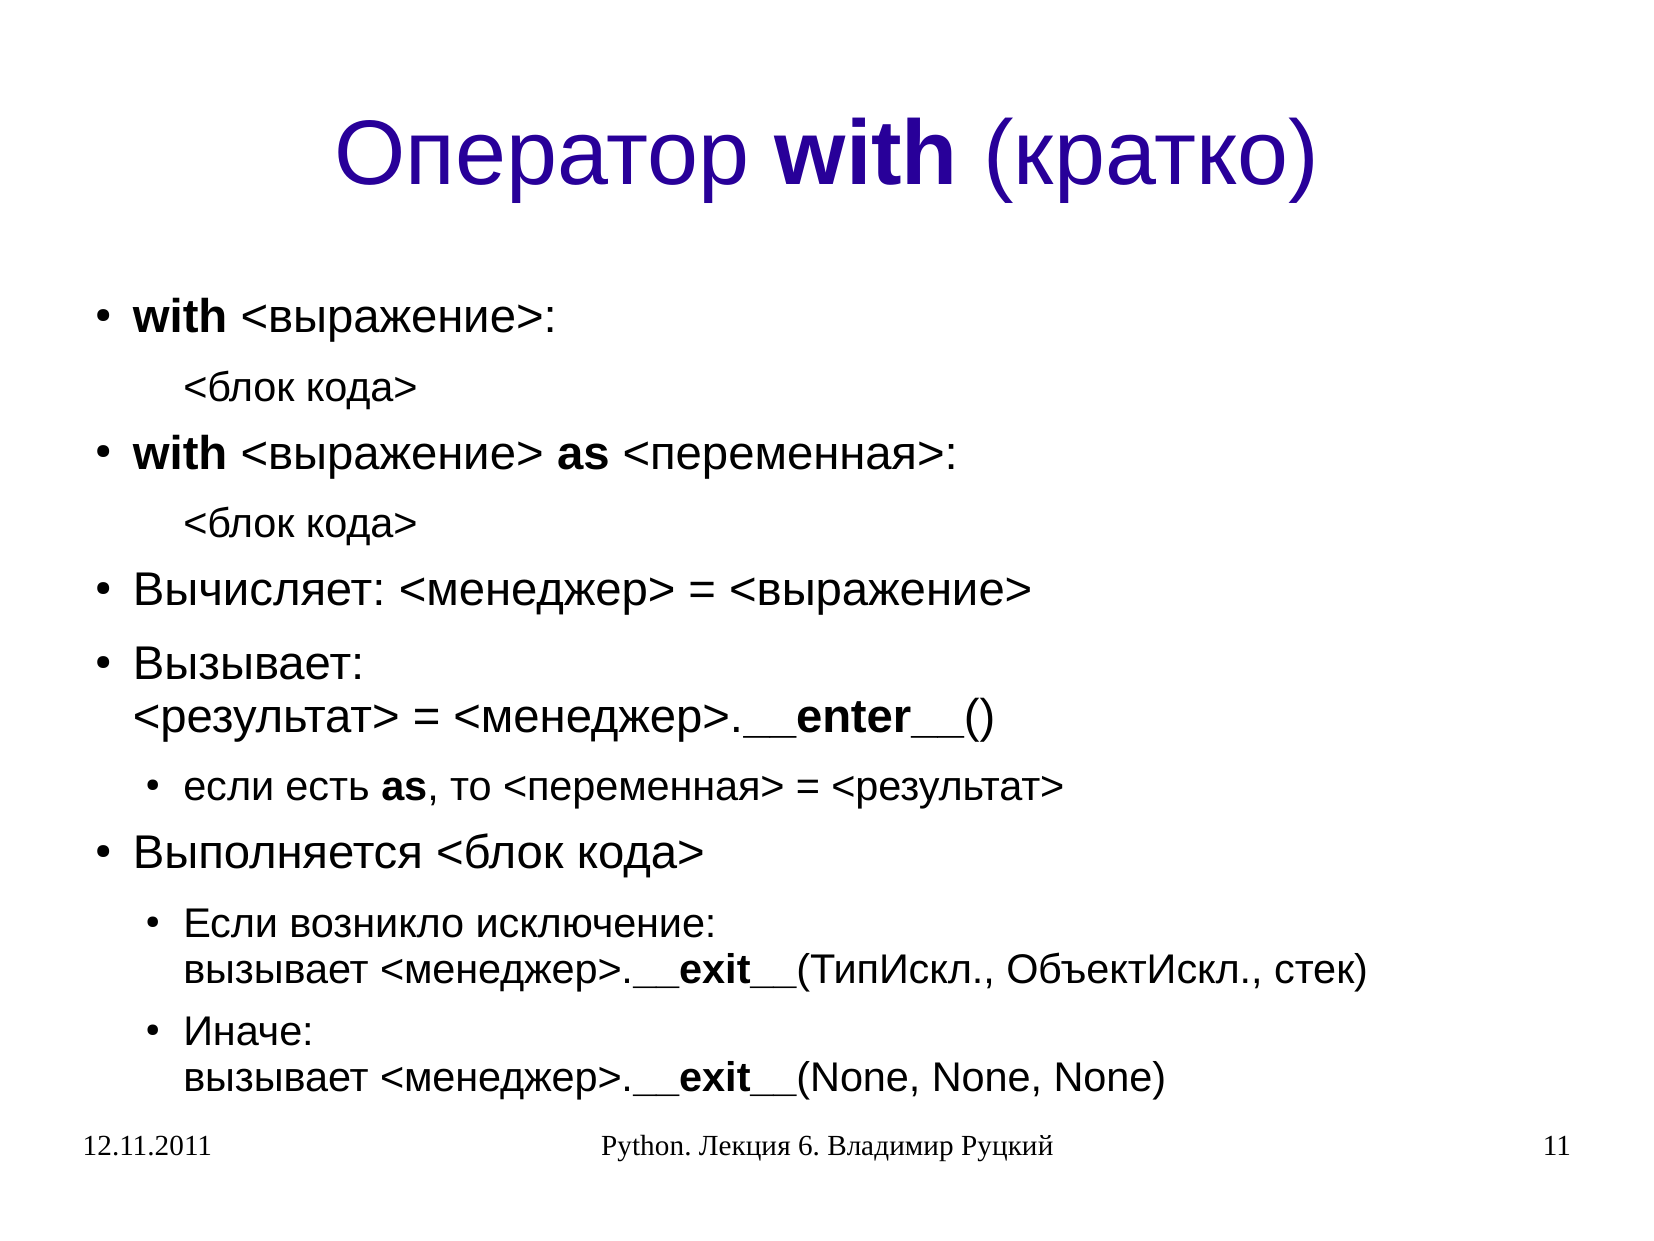

# Оператор with (кратко)
with <выражение>:
<блок кода>
with <выражение> as <переменная>:
<блок кода>
Вычисляет: <менеджер> = <выражение>
Вызывает:
<результат> = <менеджер>.__enter__()
если есть as, то <переменная> = <результат>
Выполняется <блок кода>
Если возникло исключение:
вызывает <менеджер>.__exit__(ТипИскл., ОбъектИскл., стек)
Иначе:
вызывает <менеджер>.__exit__(None, None, None)
12.11.2011
Python. Лекция 6. Владимир Руцкий
11